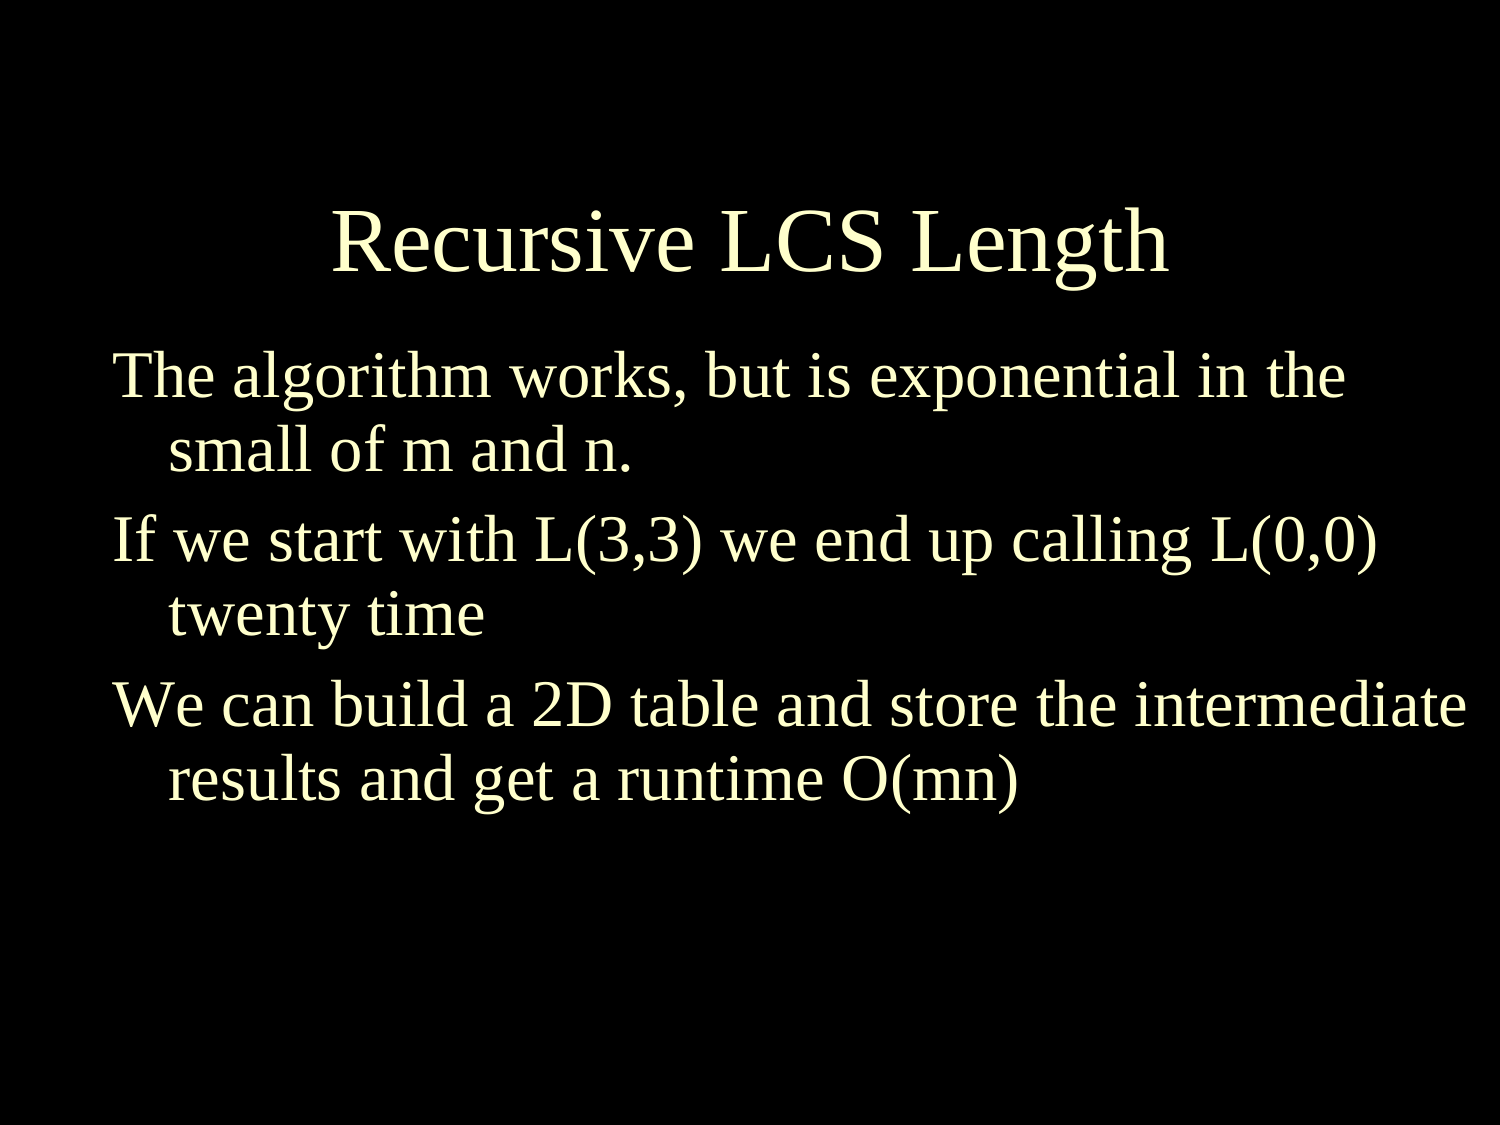

# Recursive LCS Length
The algorithm works, but is exponential in the small of m and n.
If we start with L(3,3) we end up calling L(0,0) twenty time
We can build a 2D table and store the intermediate results and get a runtime O(mn)